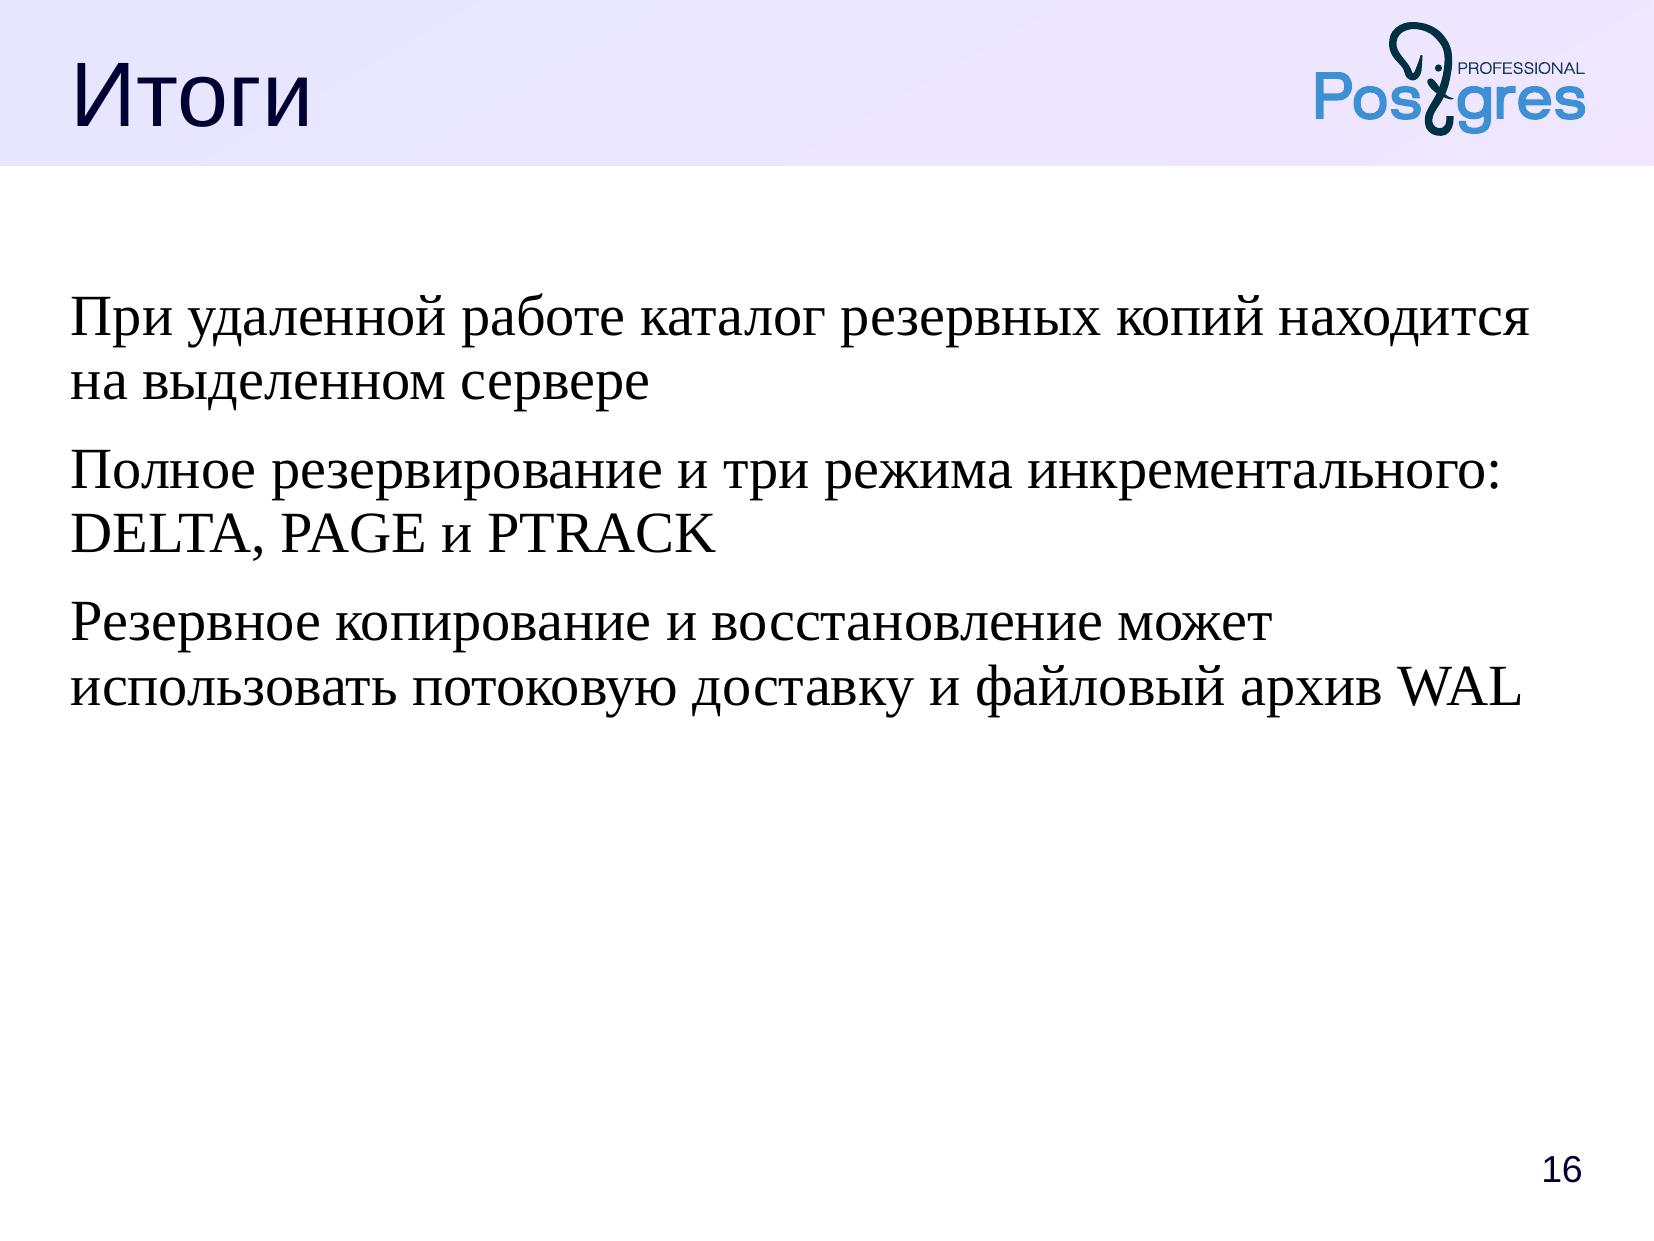

# Итоги
При удаленной работе каталог резервных копий находится
на выделенном сервере
Полное резервирование и три режима инкрементального: DELTA, PAGE и PTRACK
Резервное копирование и восстановление может использовать потоковую доставку и файловый архив WAL